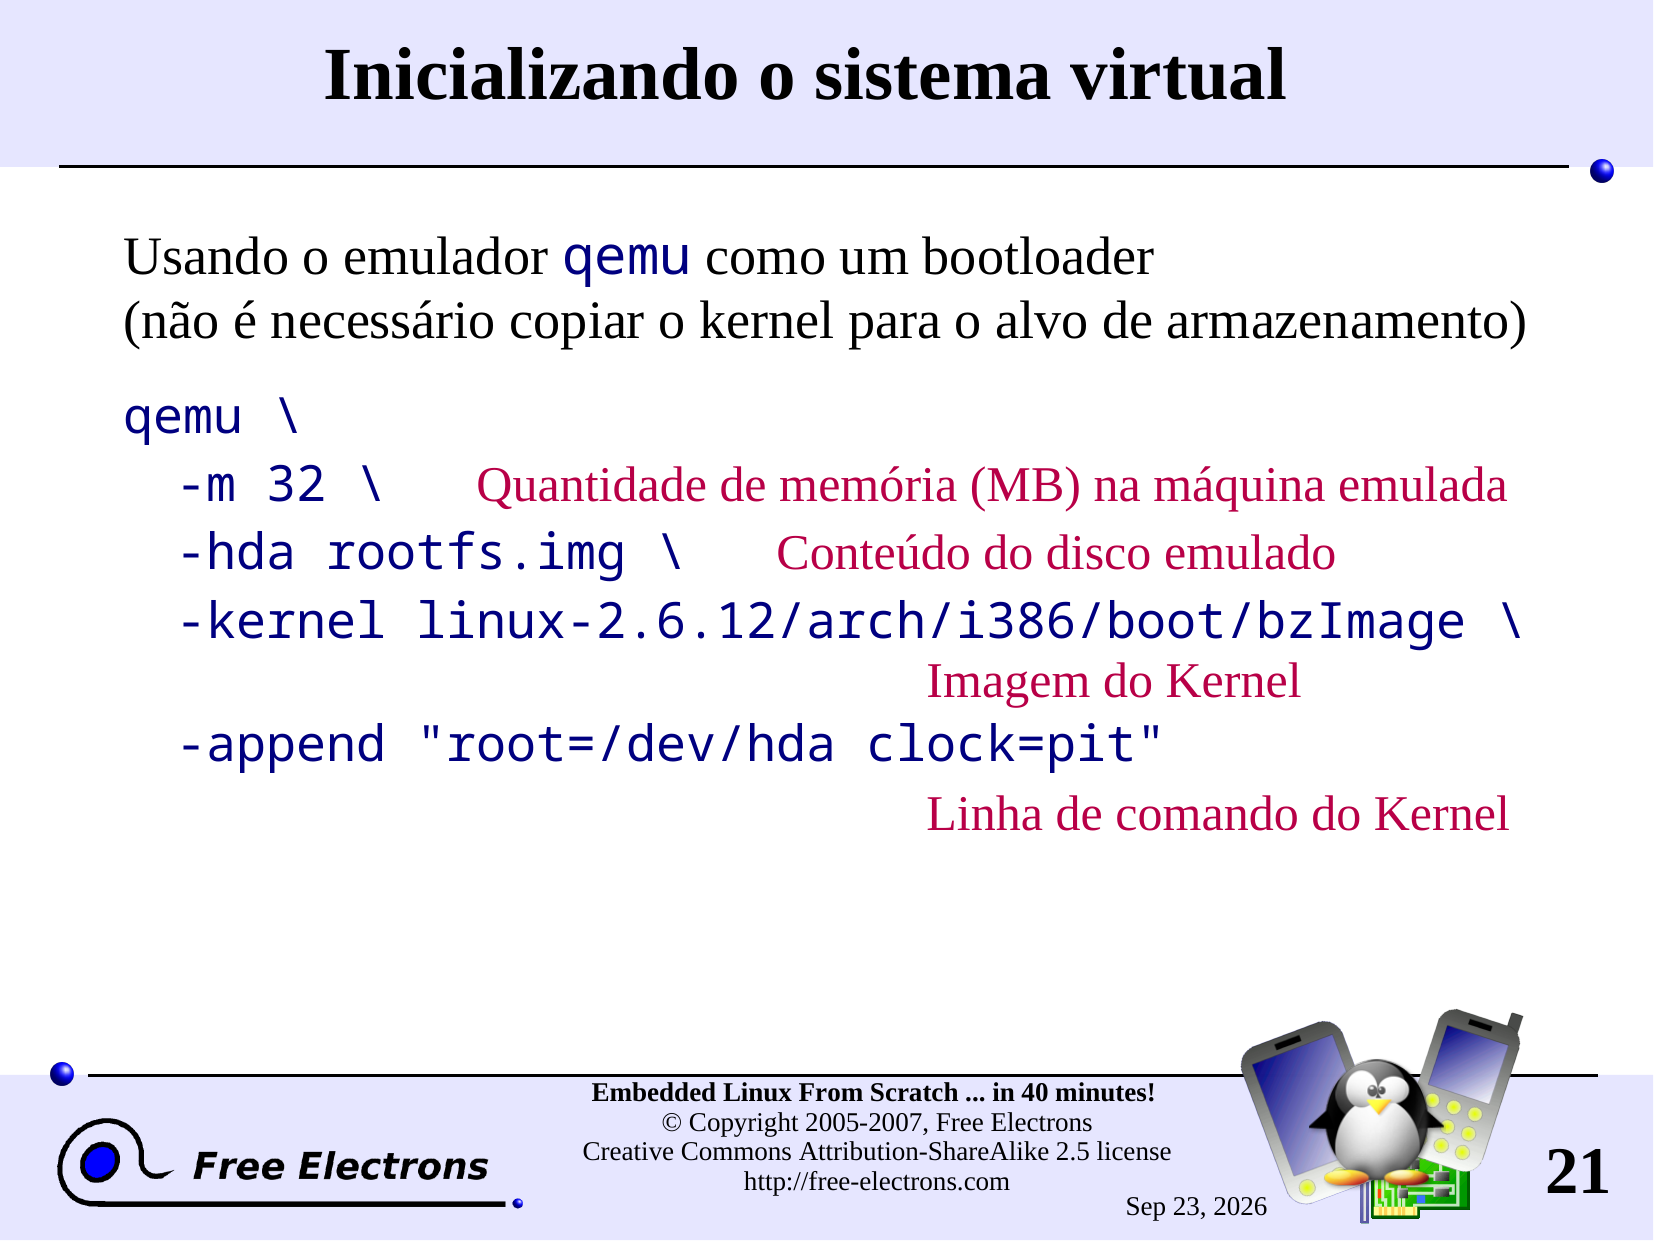

# Inicializando o sistema virtual
Usando o emulador qemu como um bootloader
(não é necessário copiar o kernel para o alvo de armazenamento)
qemu \
-m 32 \		Quantidade de memória (MB) na máquina emulada
-hda rootfs.img \ 	Conteúdo do disco emulado
-kernel linux-2.6.12/arch/i386/boot/bzImage \ 										Imagem do Kernel
-append "root=/dev/hda clock=pit"
										Linha de comando do Kernel